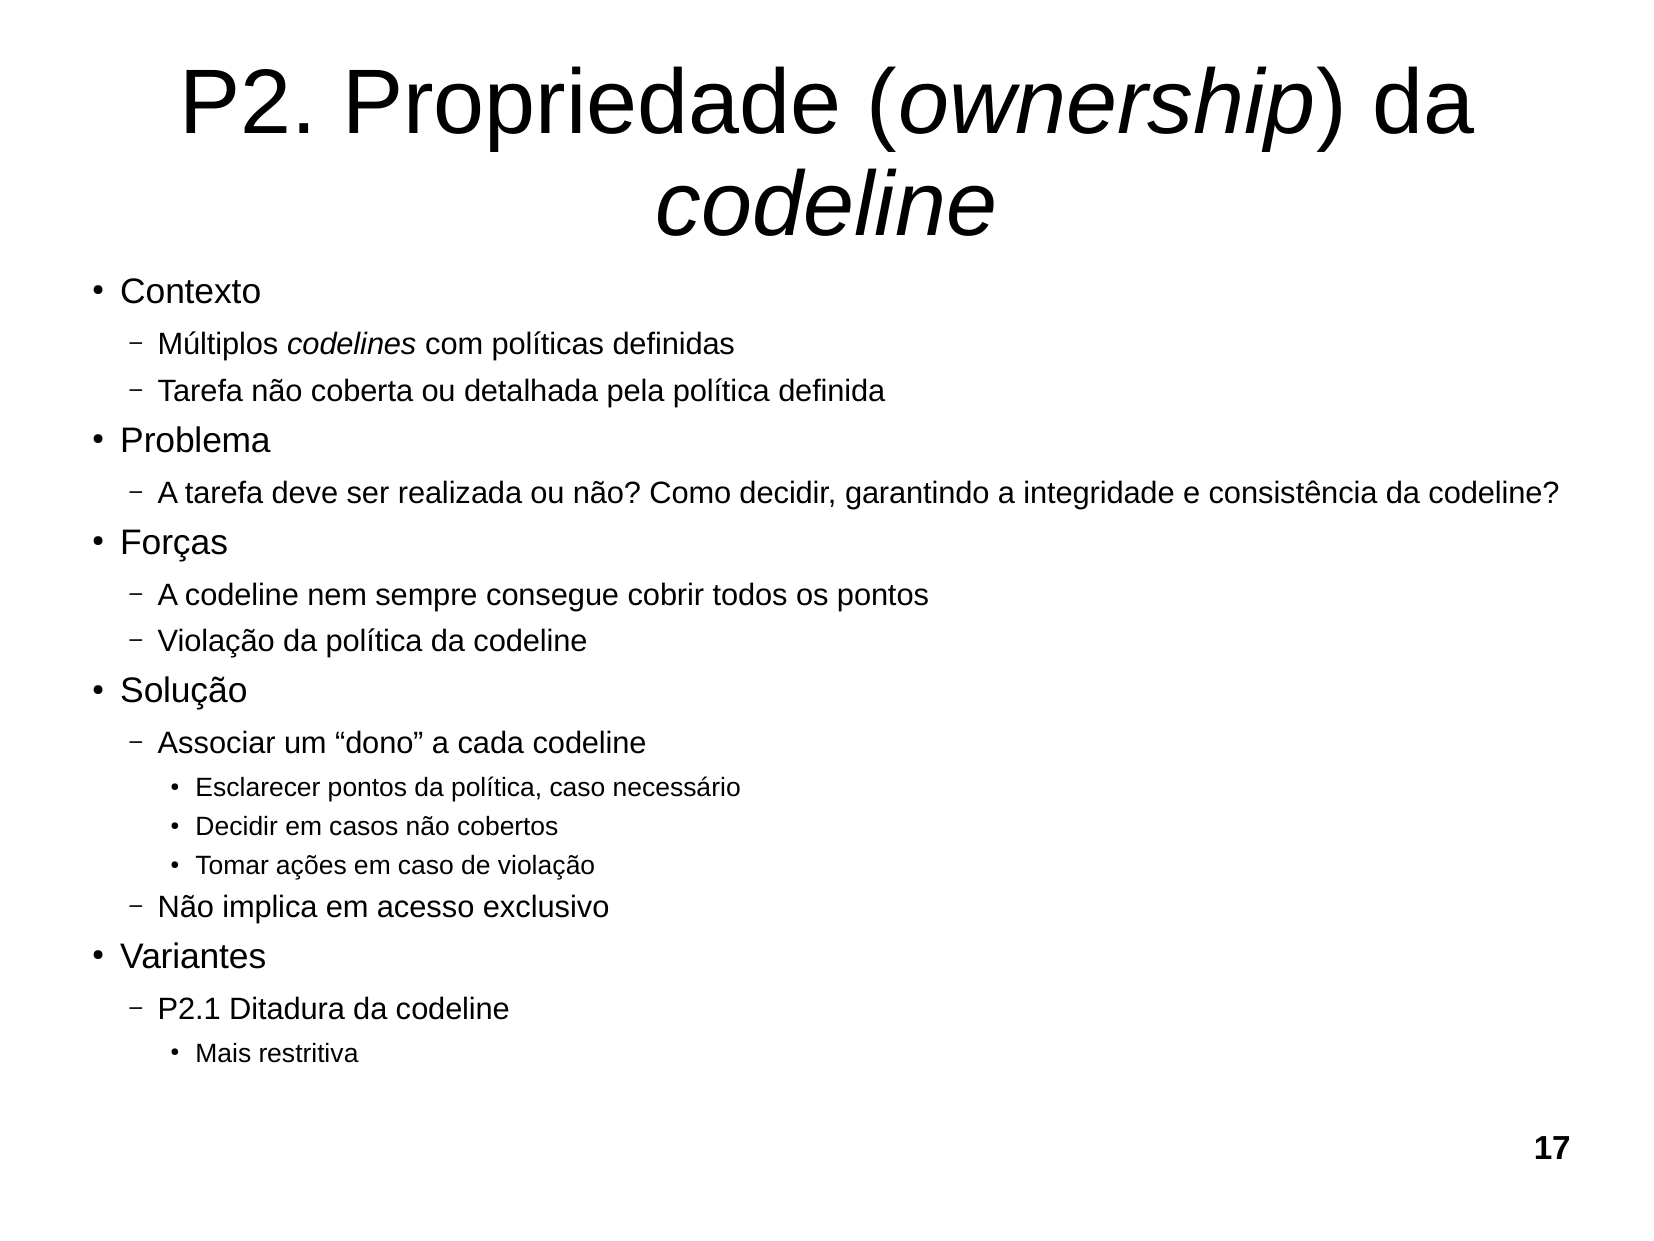

# P2. Propriedade (ownership) da codeline
Contexto
Múltiplos codelines com políticas definidas
Tarefa não coberta ou detalhada pela política definida
Problema
A tarefa deve ser realizada ou não? Como decidir, garantindo a integridade e consistência da codeline?
Forças
A codeline nem sempre consegue cobrir todos os pontos
Violação da política da codeline
Solução
Associar um “dono” a cada codeline
Esclarecer pontos da política, caso necessário
Decidir em casos não cobertos
Tomar ações em caso de violação
Não implica em acesso exclusivo
Variantes
P2.1 Ditadura da codeline
Mais restritiva
17